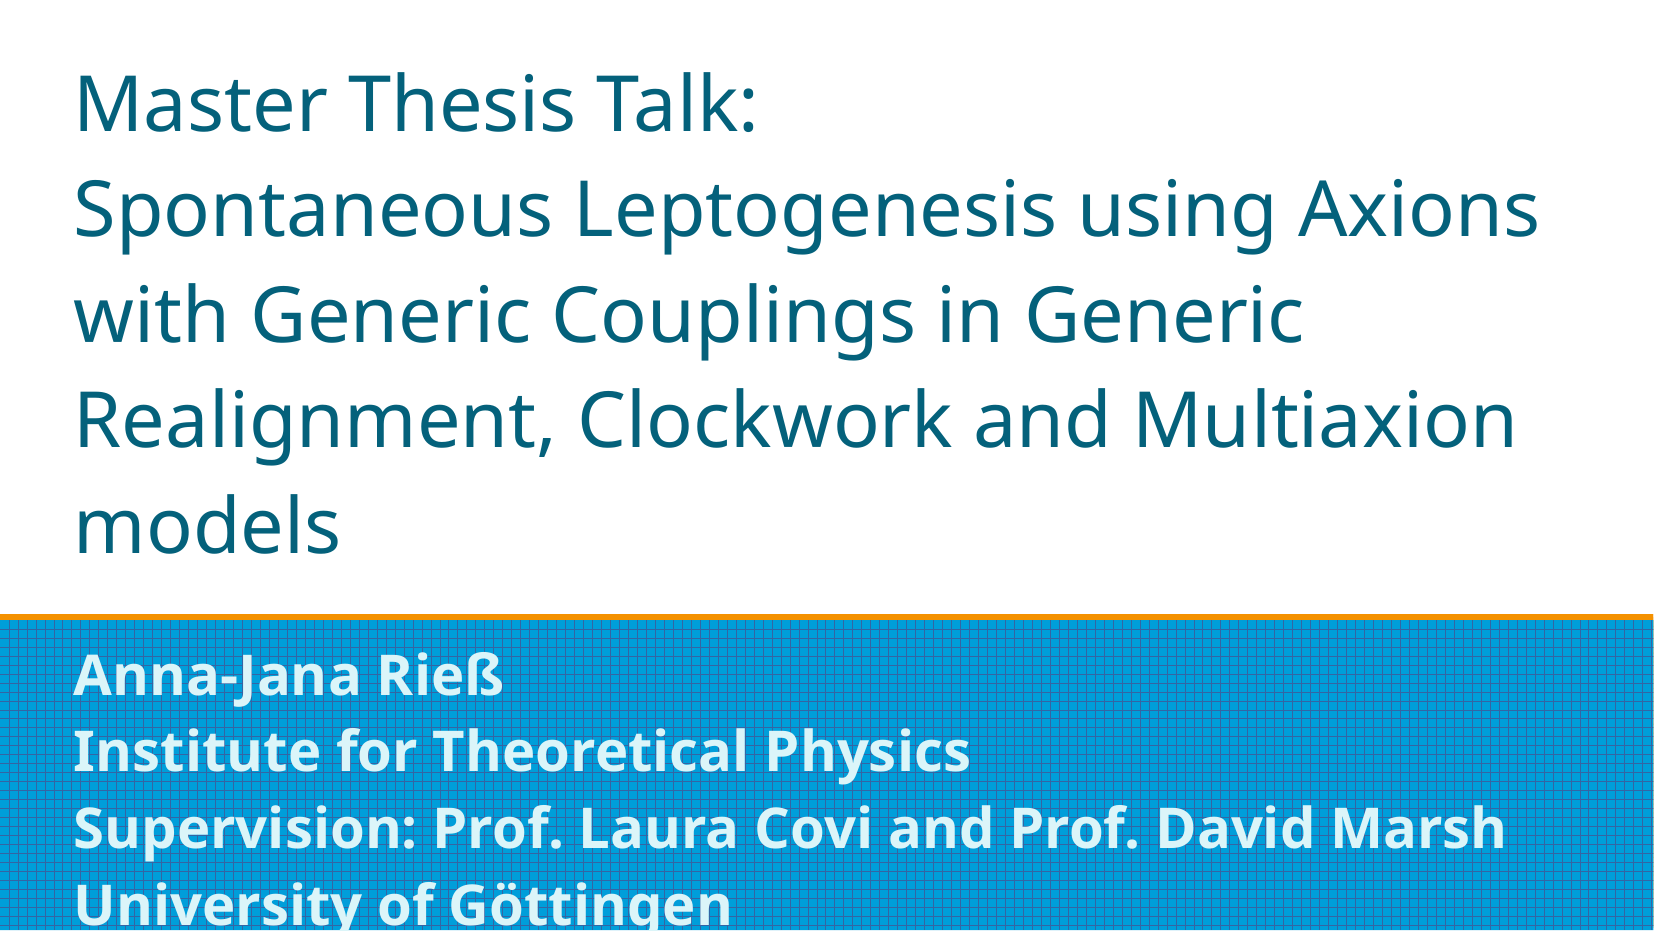

# Master Thesis Talk: Spontaneous Leptogenesis using Axions with Generic Couplings in Generic Realignment, Clockwork and Multiaxion models
Anna-Jana Rieß
Institute for Theoretical Physics
Supervision: Prof. Laura Covi and Prof. David Marsh
University of Göttingen